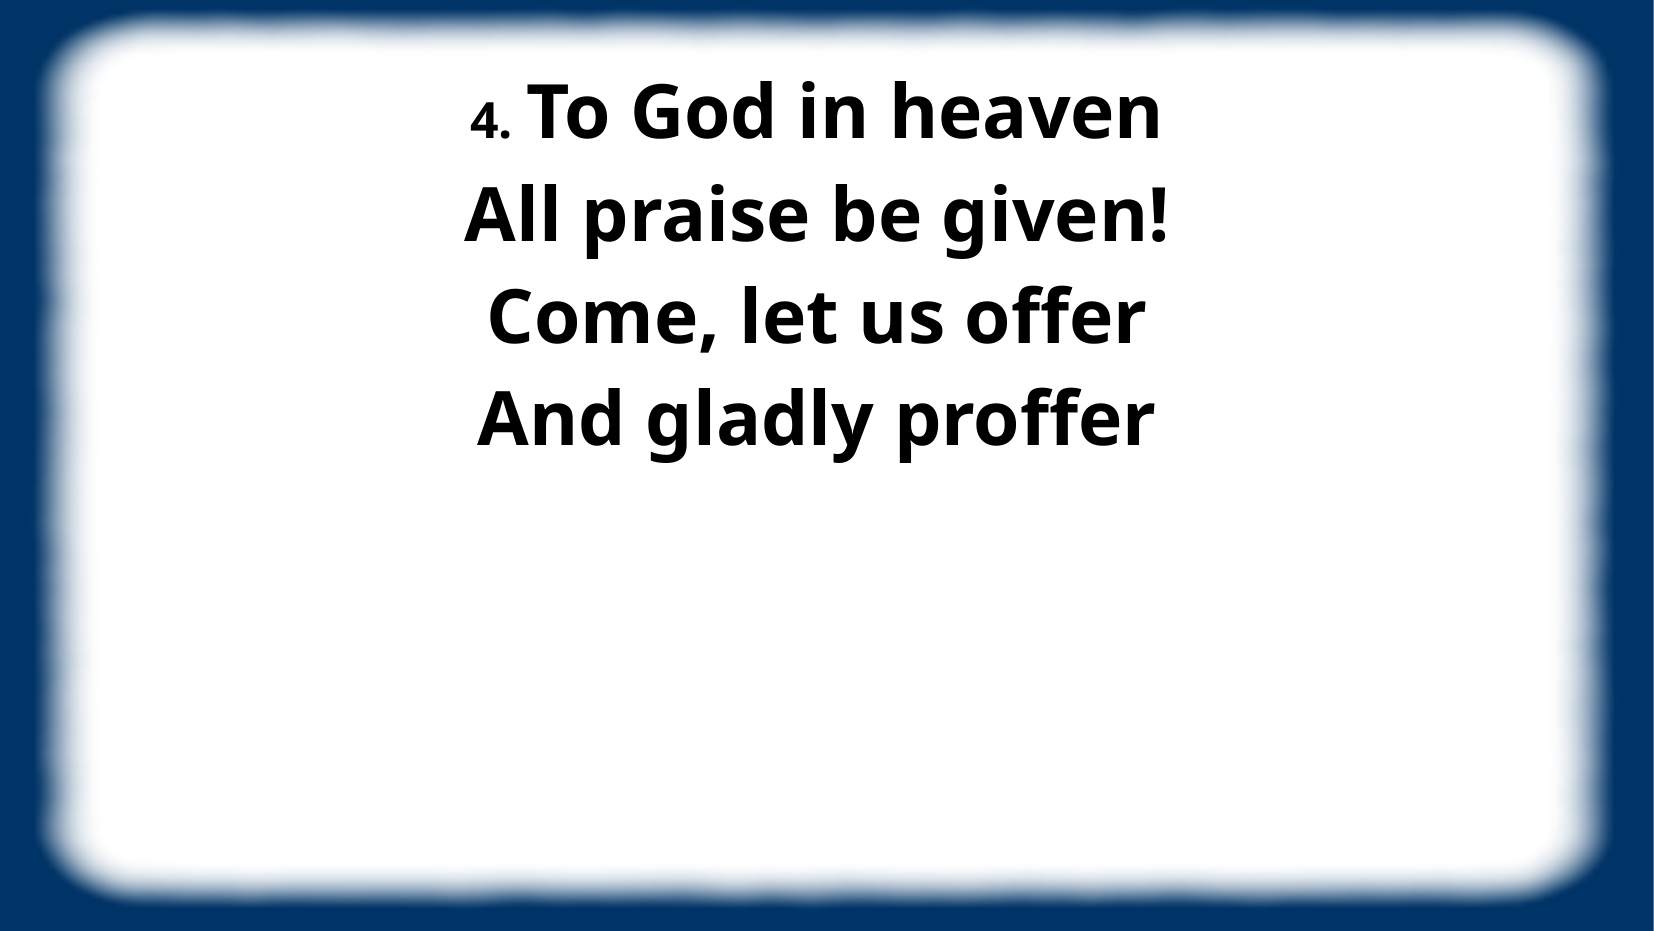

4. To God in heaven
All praise be given!
Come, let us offer
And gladly proffer